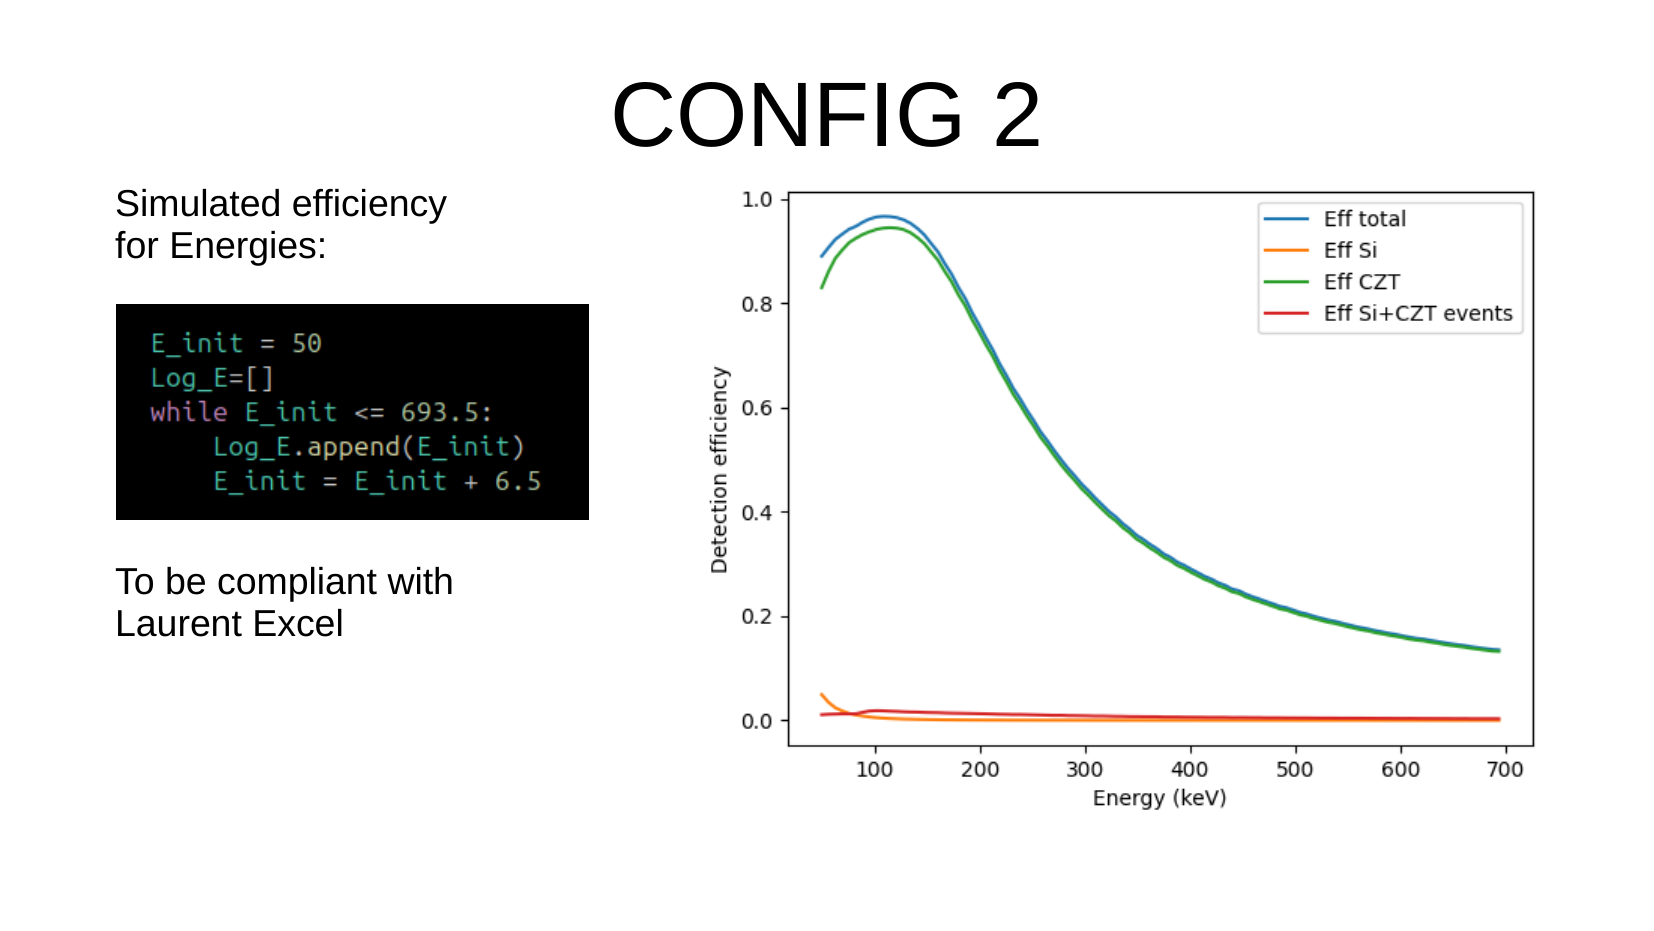

# CONFIG 2
Simulated efficiency for Energies:
To be compliant with Laurent Excel